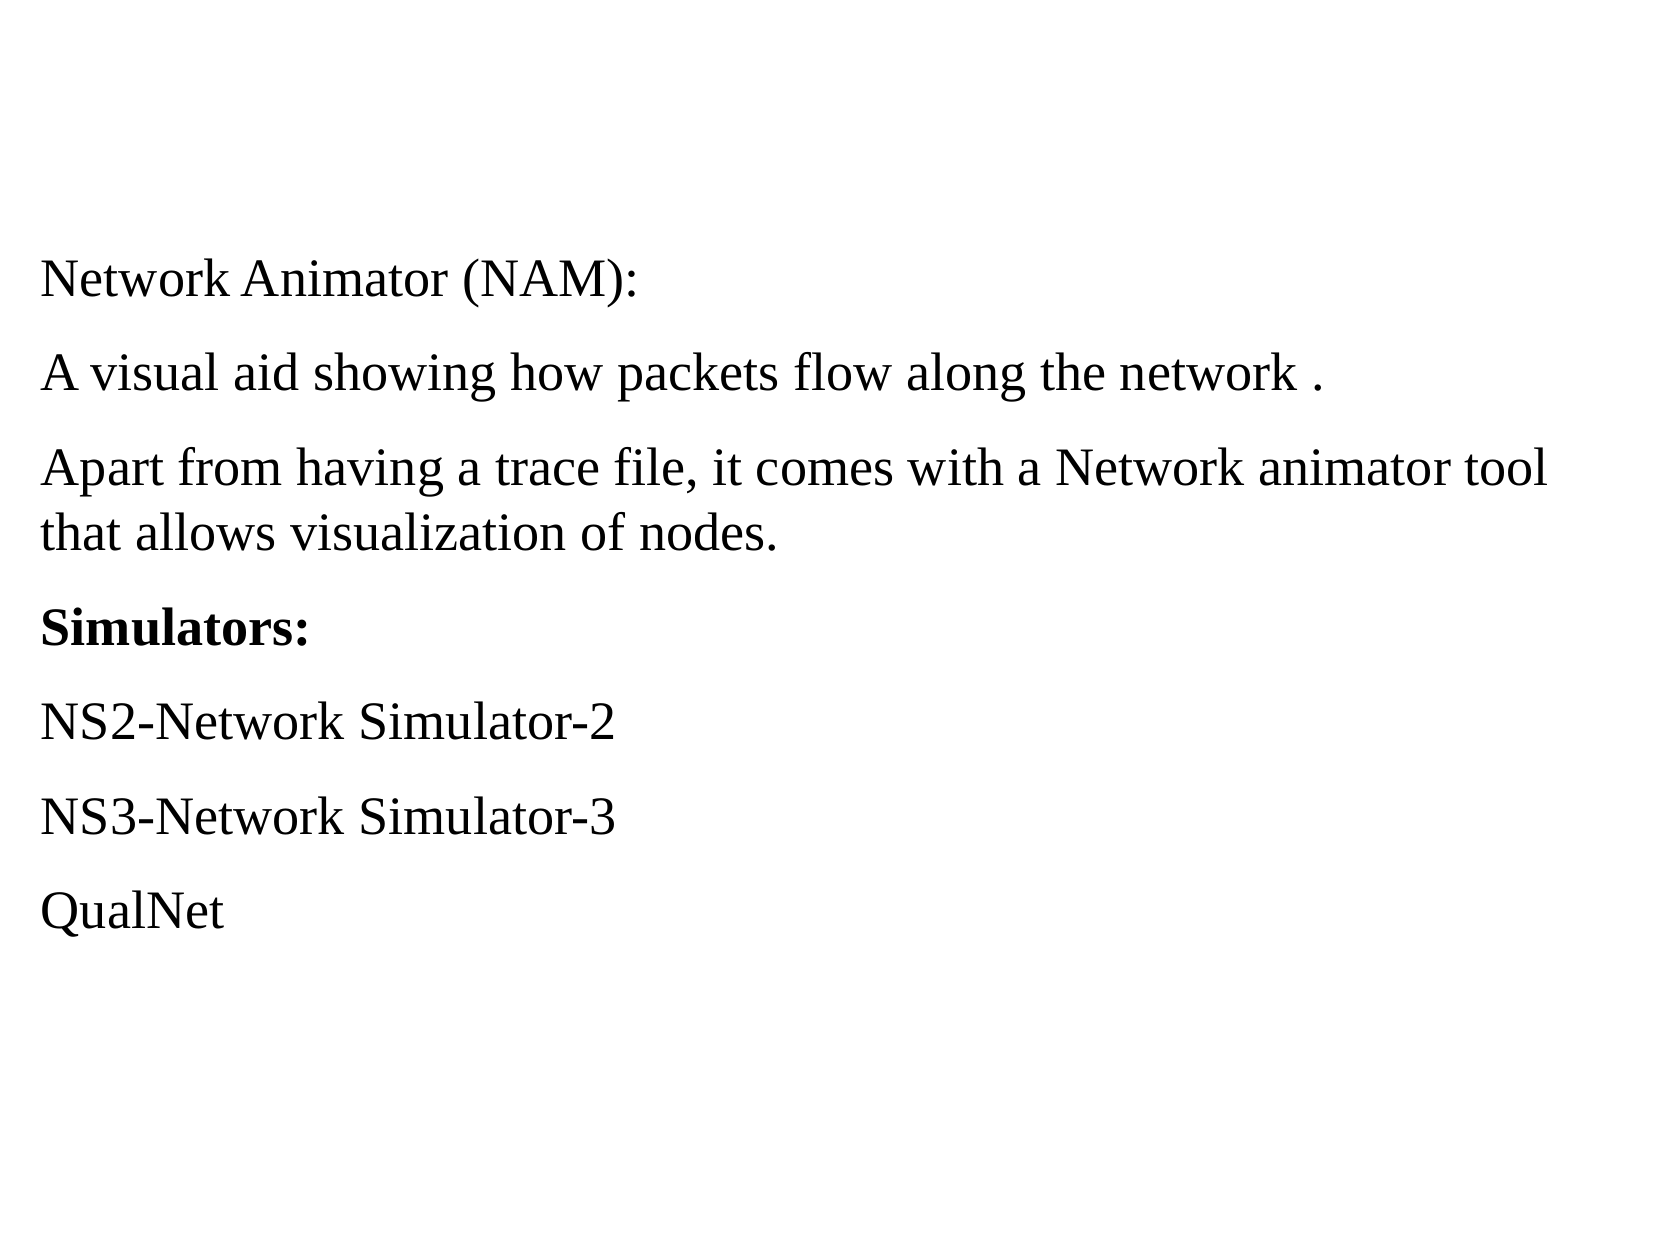

#
Network Animator (NAM):
A visual aid showing how packets flow along the network .
Apart from having a trace file, it comes with a Network animator tool that allows visualization of nodes.
Simulators:
NS2-Network Simulator-2
NS3-Network Simulator-3
QualNet